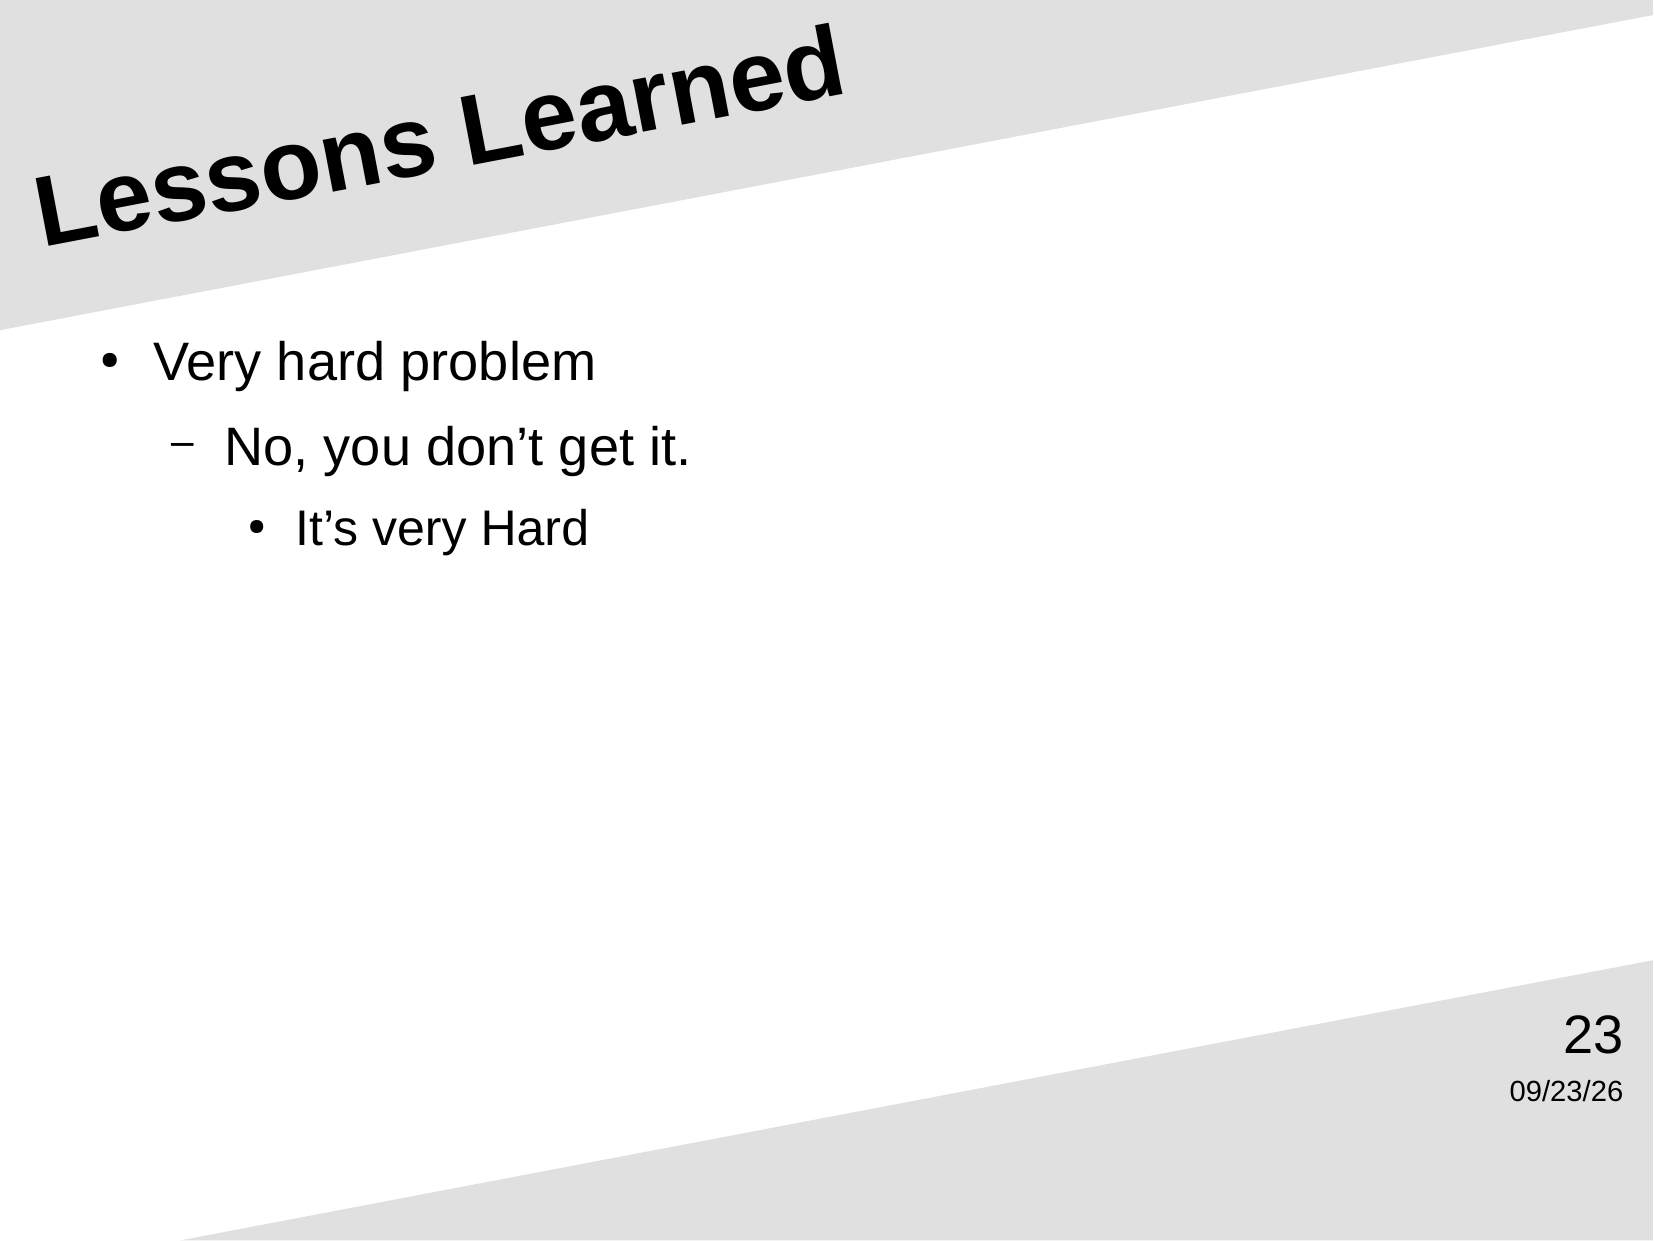

# Lessons Learned
Very hard problem
No, you don’t get it.
It’s very Hard
23